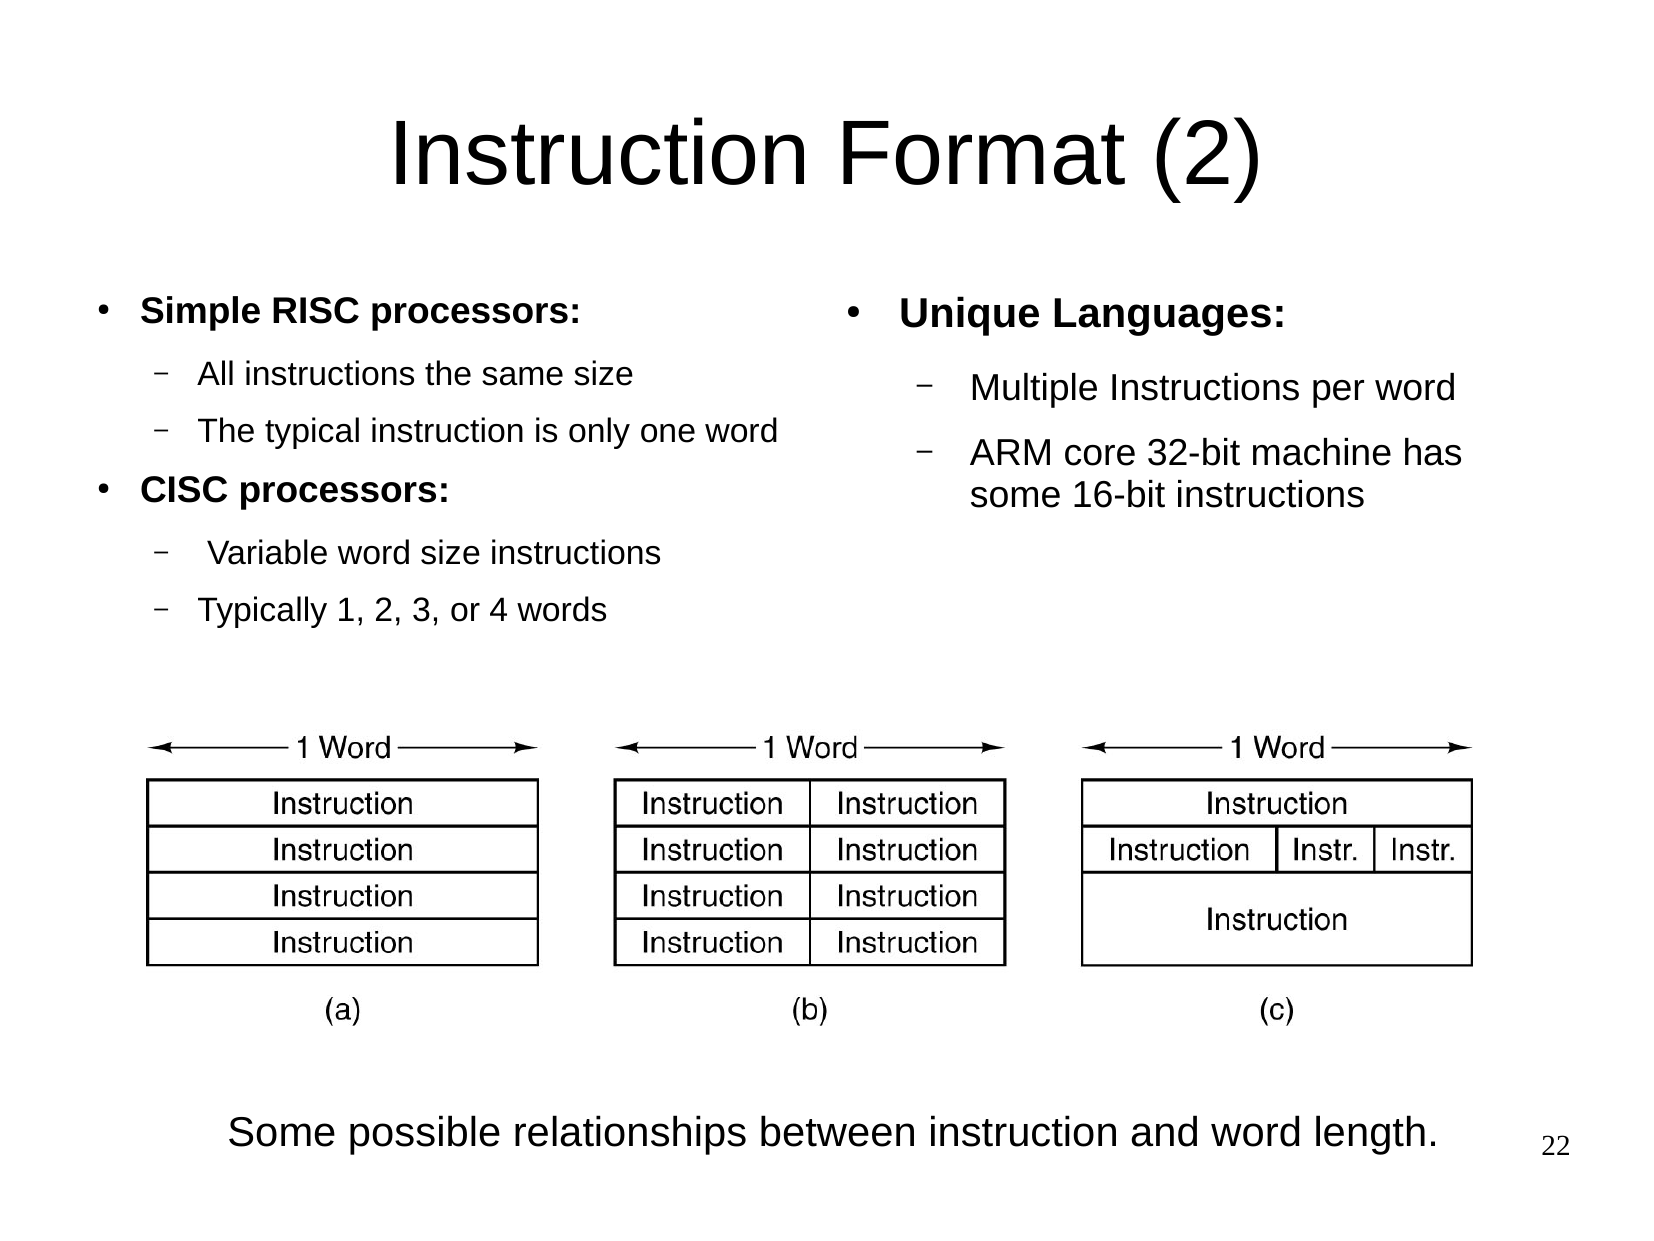

# Instruction Format (2)
Simple RISC processors:
All instructions the same size
The typical instruction is only one word
CISC processors:
 Variable word size instructions
Typically 1, 2, 3, or 4 words
Unique Languages:
Multiple Instructions per word
ARM core 32-bit machine has some 16-bit instructions
Some possible relationships between instruction and word length.
22